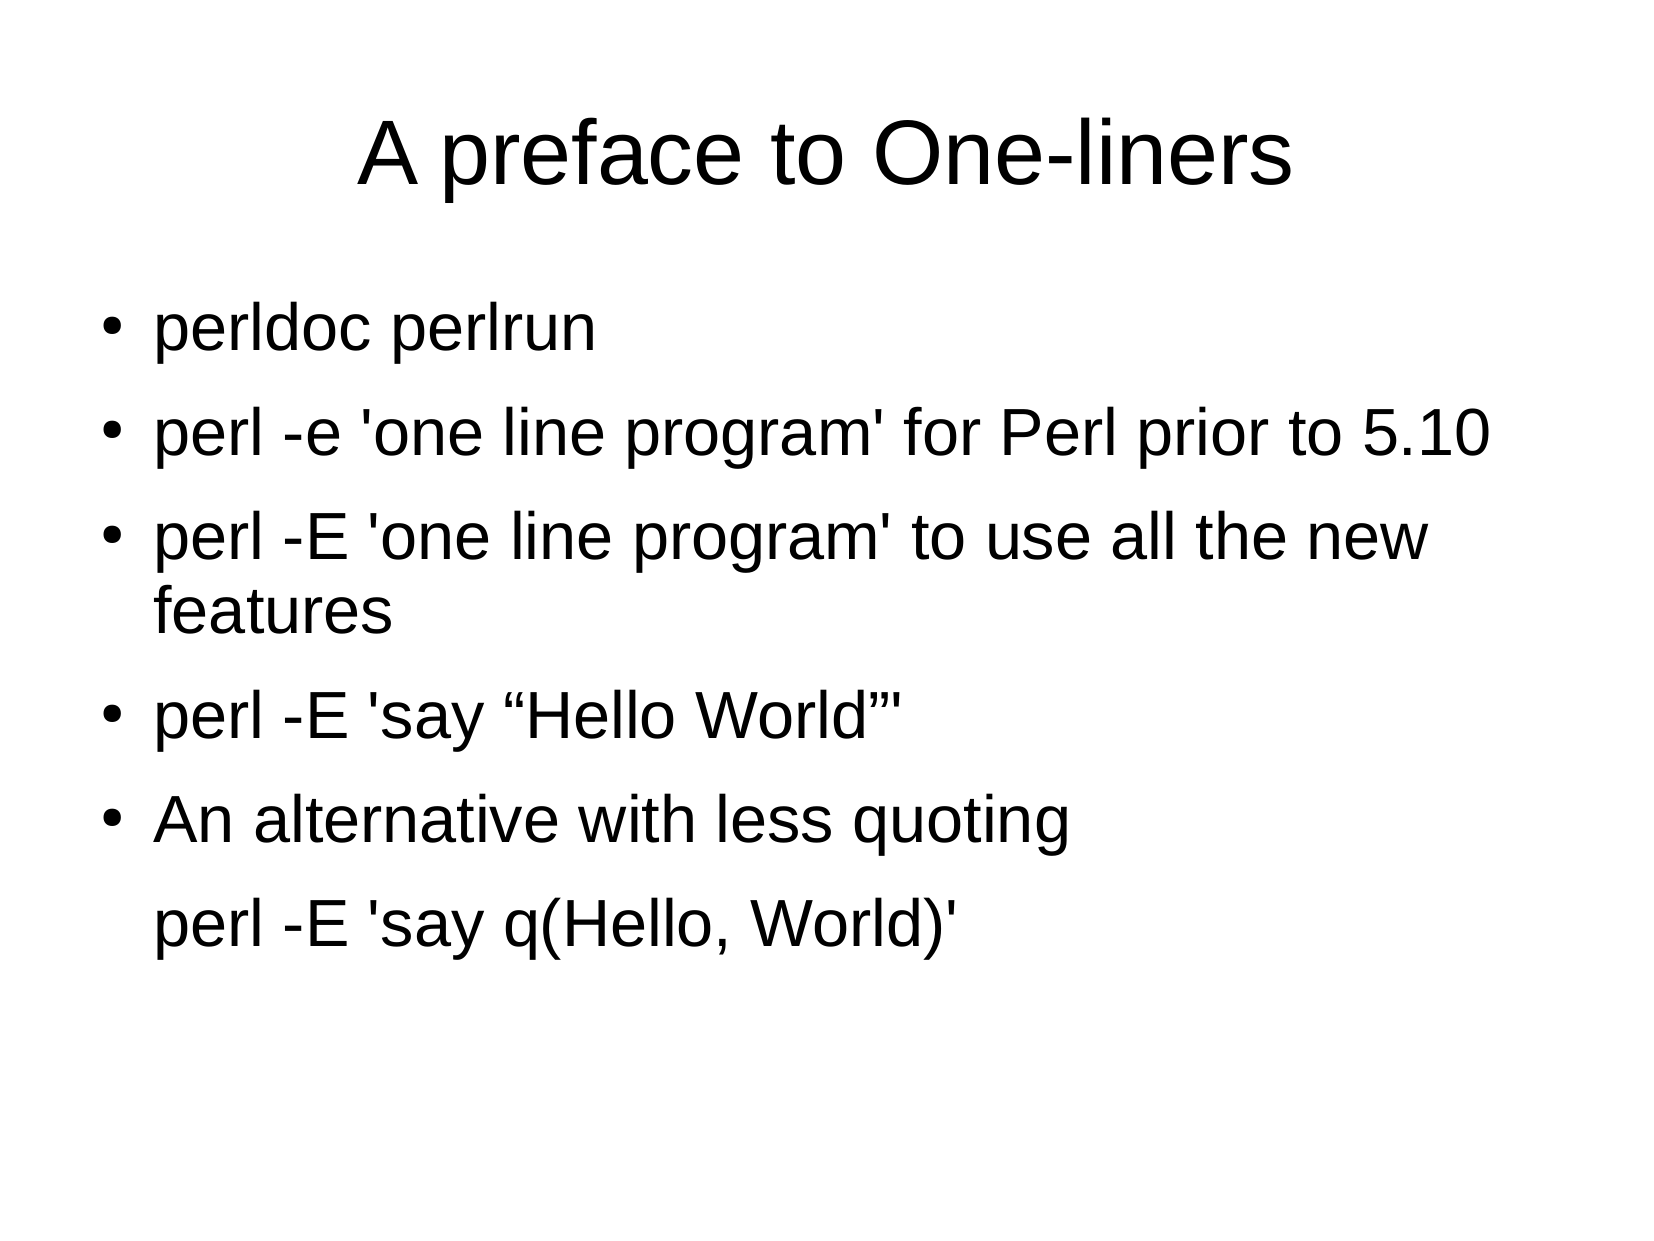

# A preface to One-liners
perldoc perlrun
perl -e 'one line program' for Perl prior to 5.10
perl -E 'one line program' to use all the new features
perl -E 'say “Hello World”'
An alternative with less quoting
perl -E 'say q(Hello, World)'